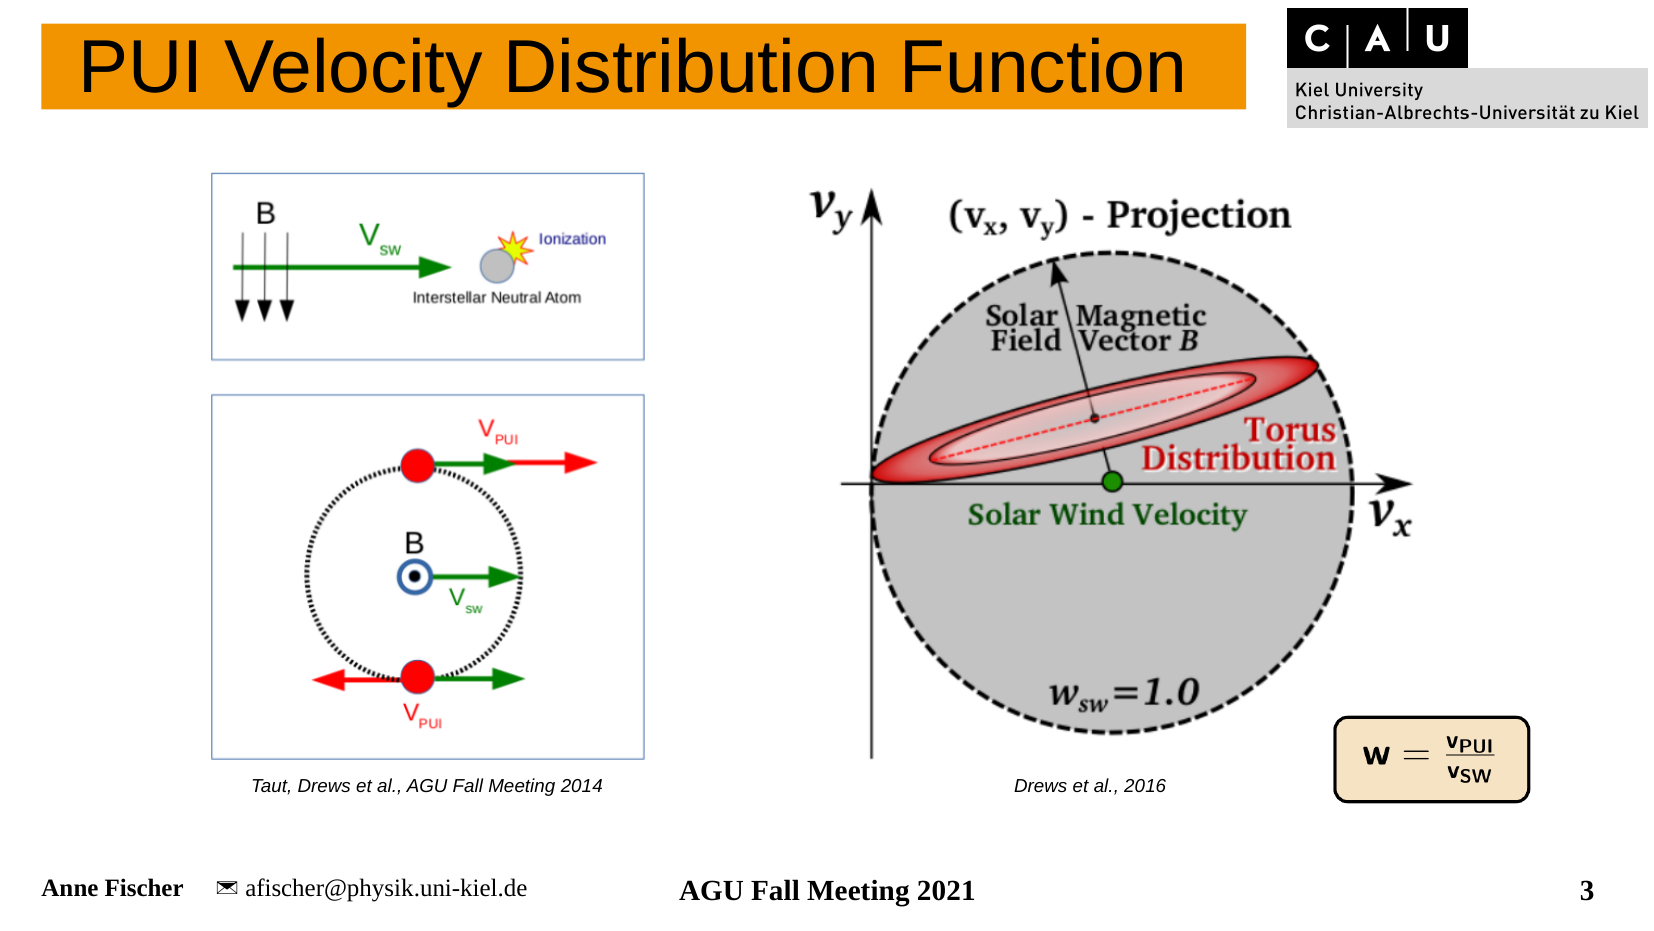

# PUI Velocity Distribution Function
Taut, Drews et al., AGU Fall Meeting 2014
Drews et al., 2016
3